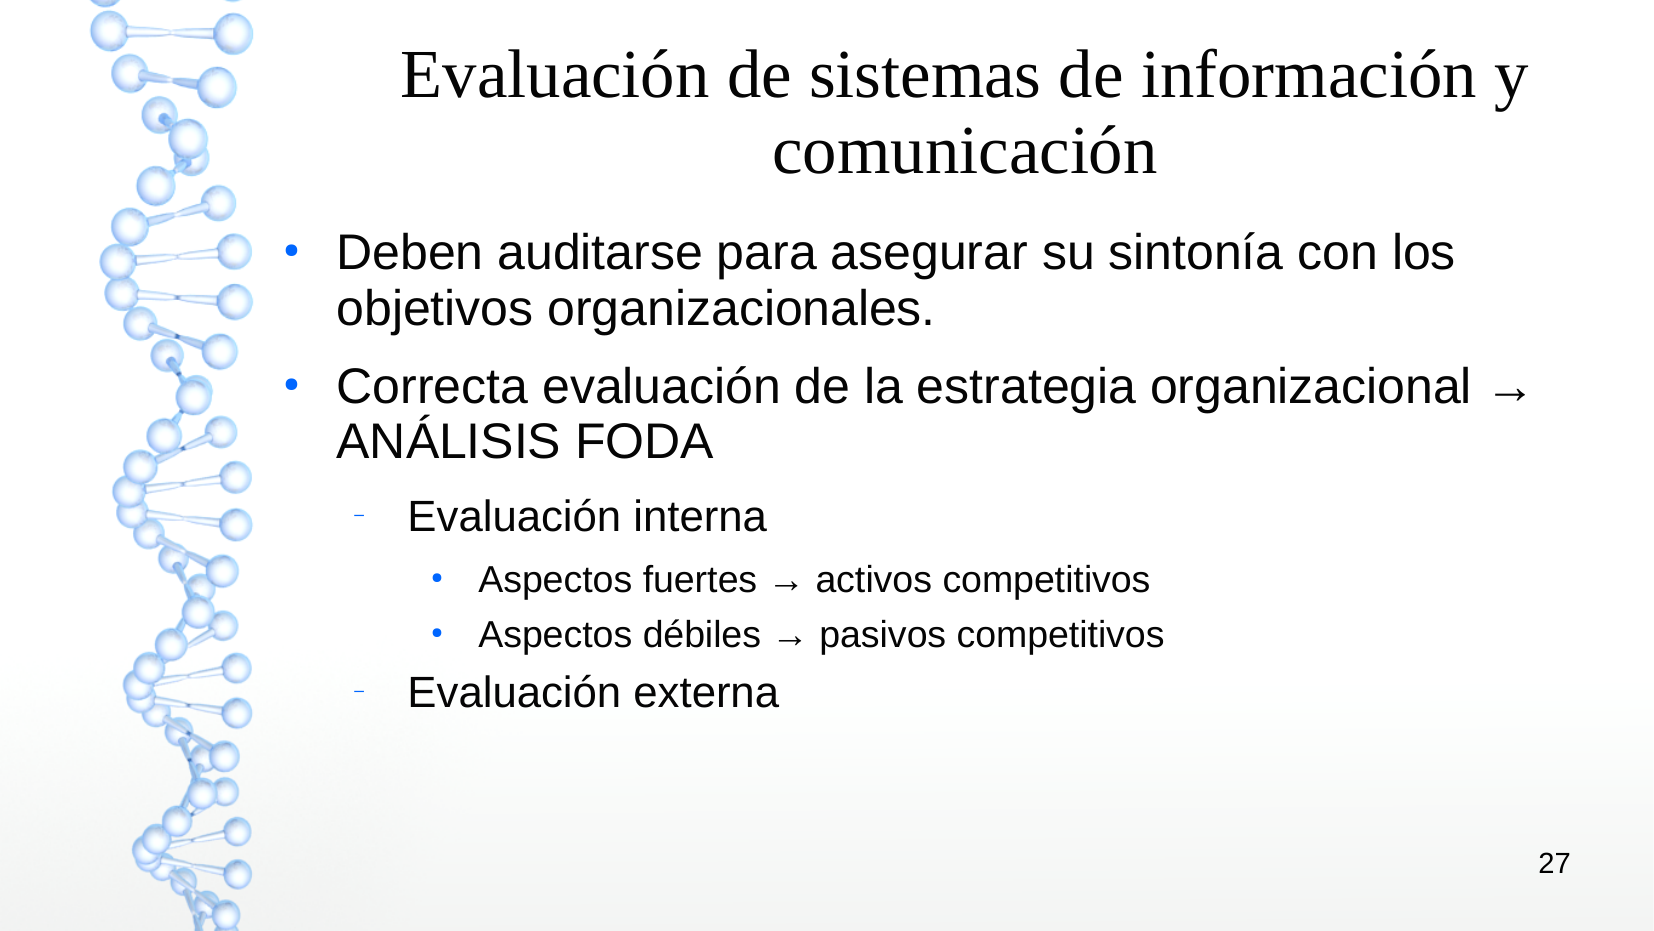

# Evaluación de sistemas de información y comunicación
Deben auditarse para asegurar su sintonía con los objetivos organizacionales.
Correcta evaluación de la estrategia organizacional → ANÁLISIS FODA
Evaluación interna
Aspectos fuertes → activos competitivos
Aspectos débiles → pasivos competitivos
Evaluación externa
27